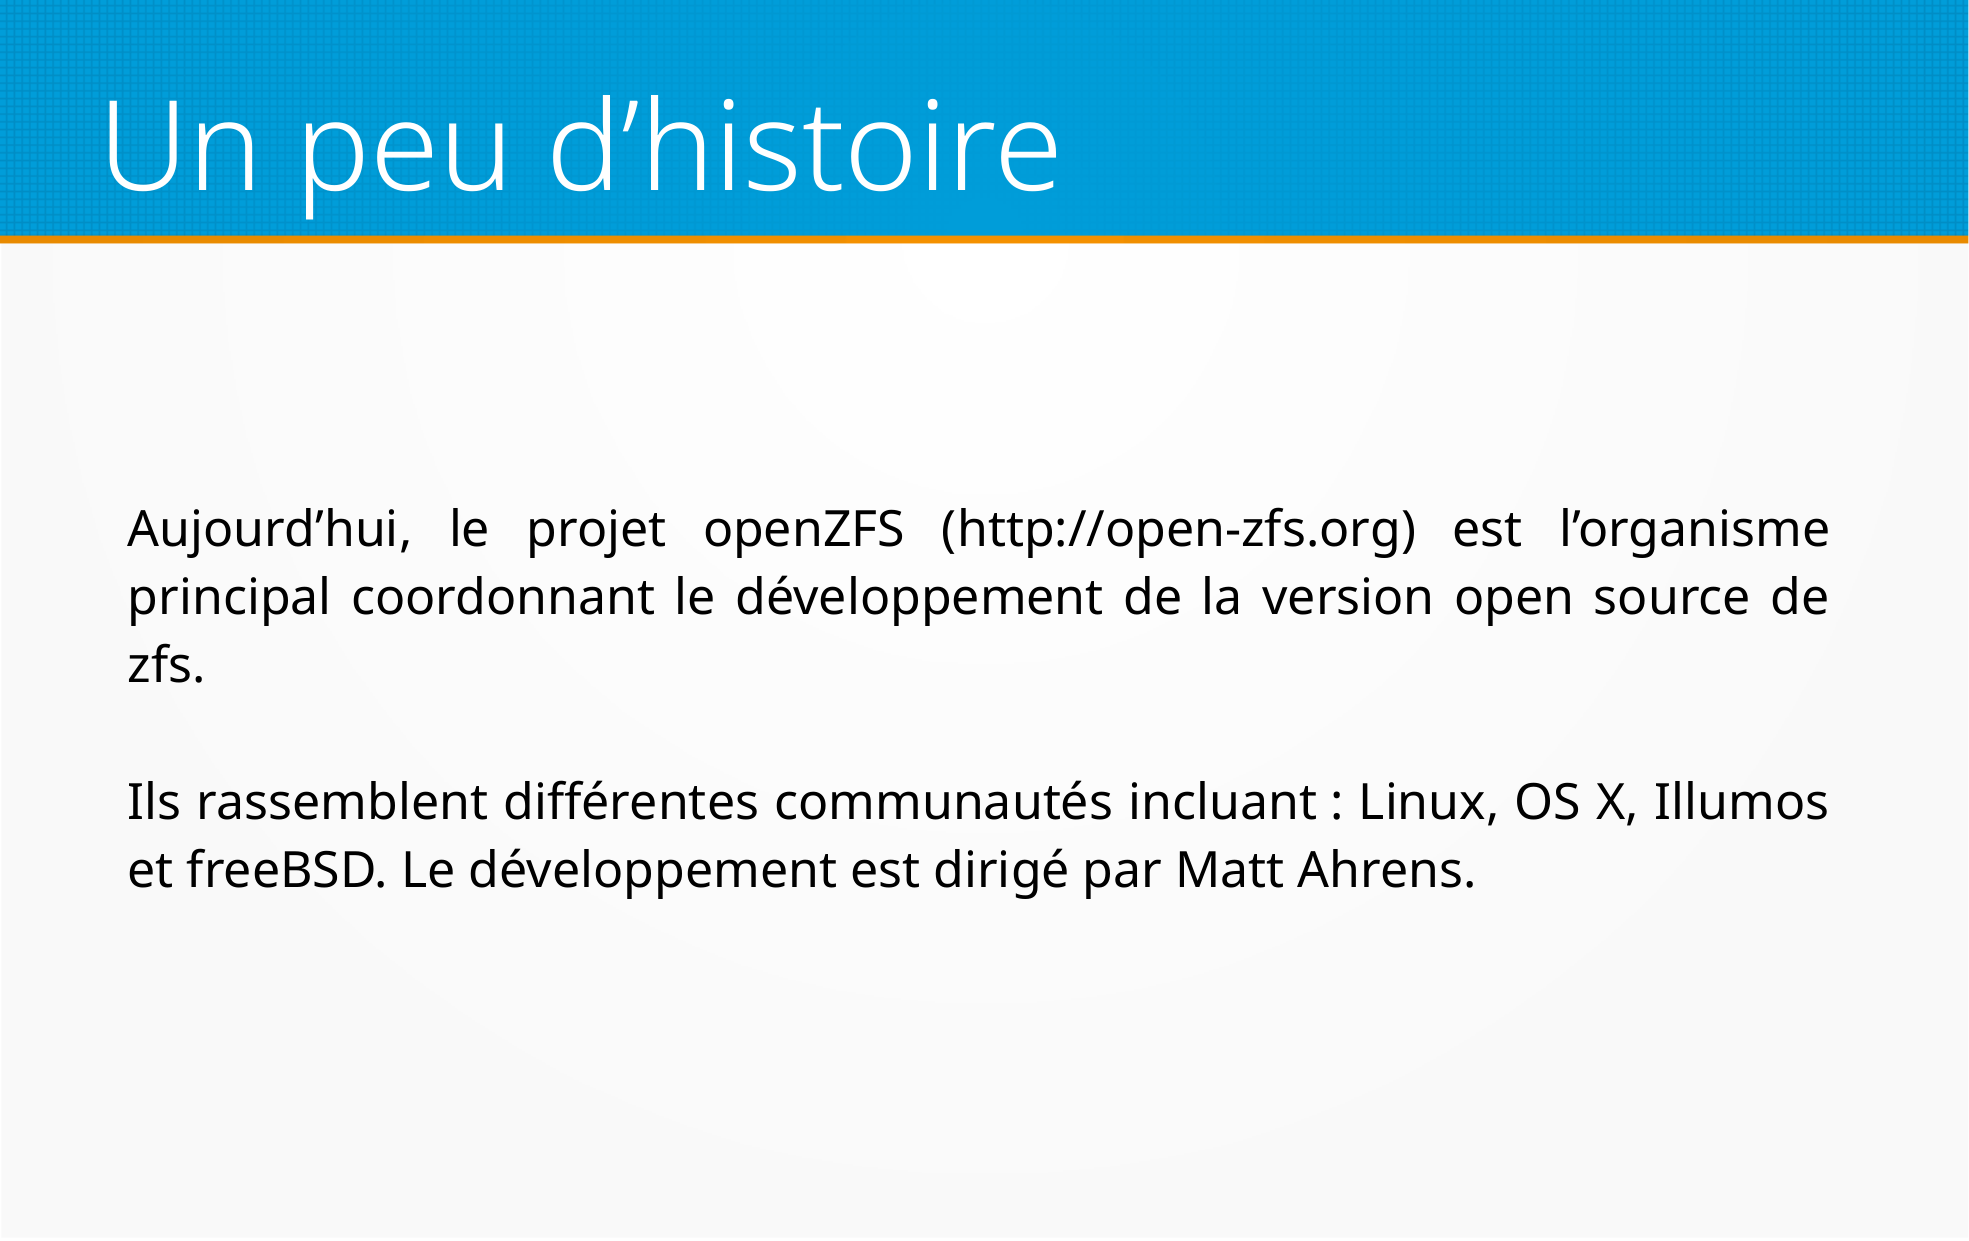

# Un peu d’histoire
Aujourd’hui, le projet openZFS (http://open-zfs.org) est l’organisme principal coordonnant le développement de la version open source de zfs.
Ils rassemblent différentes communautés incluant : Linux, OS X, Illumos et freeBSD. Le développement est dirigé par Matt Ahrens.